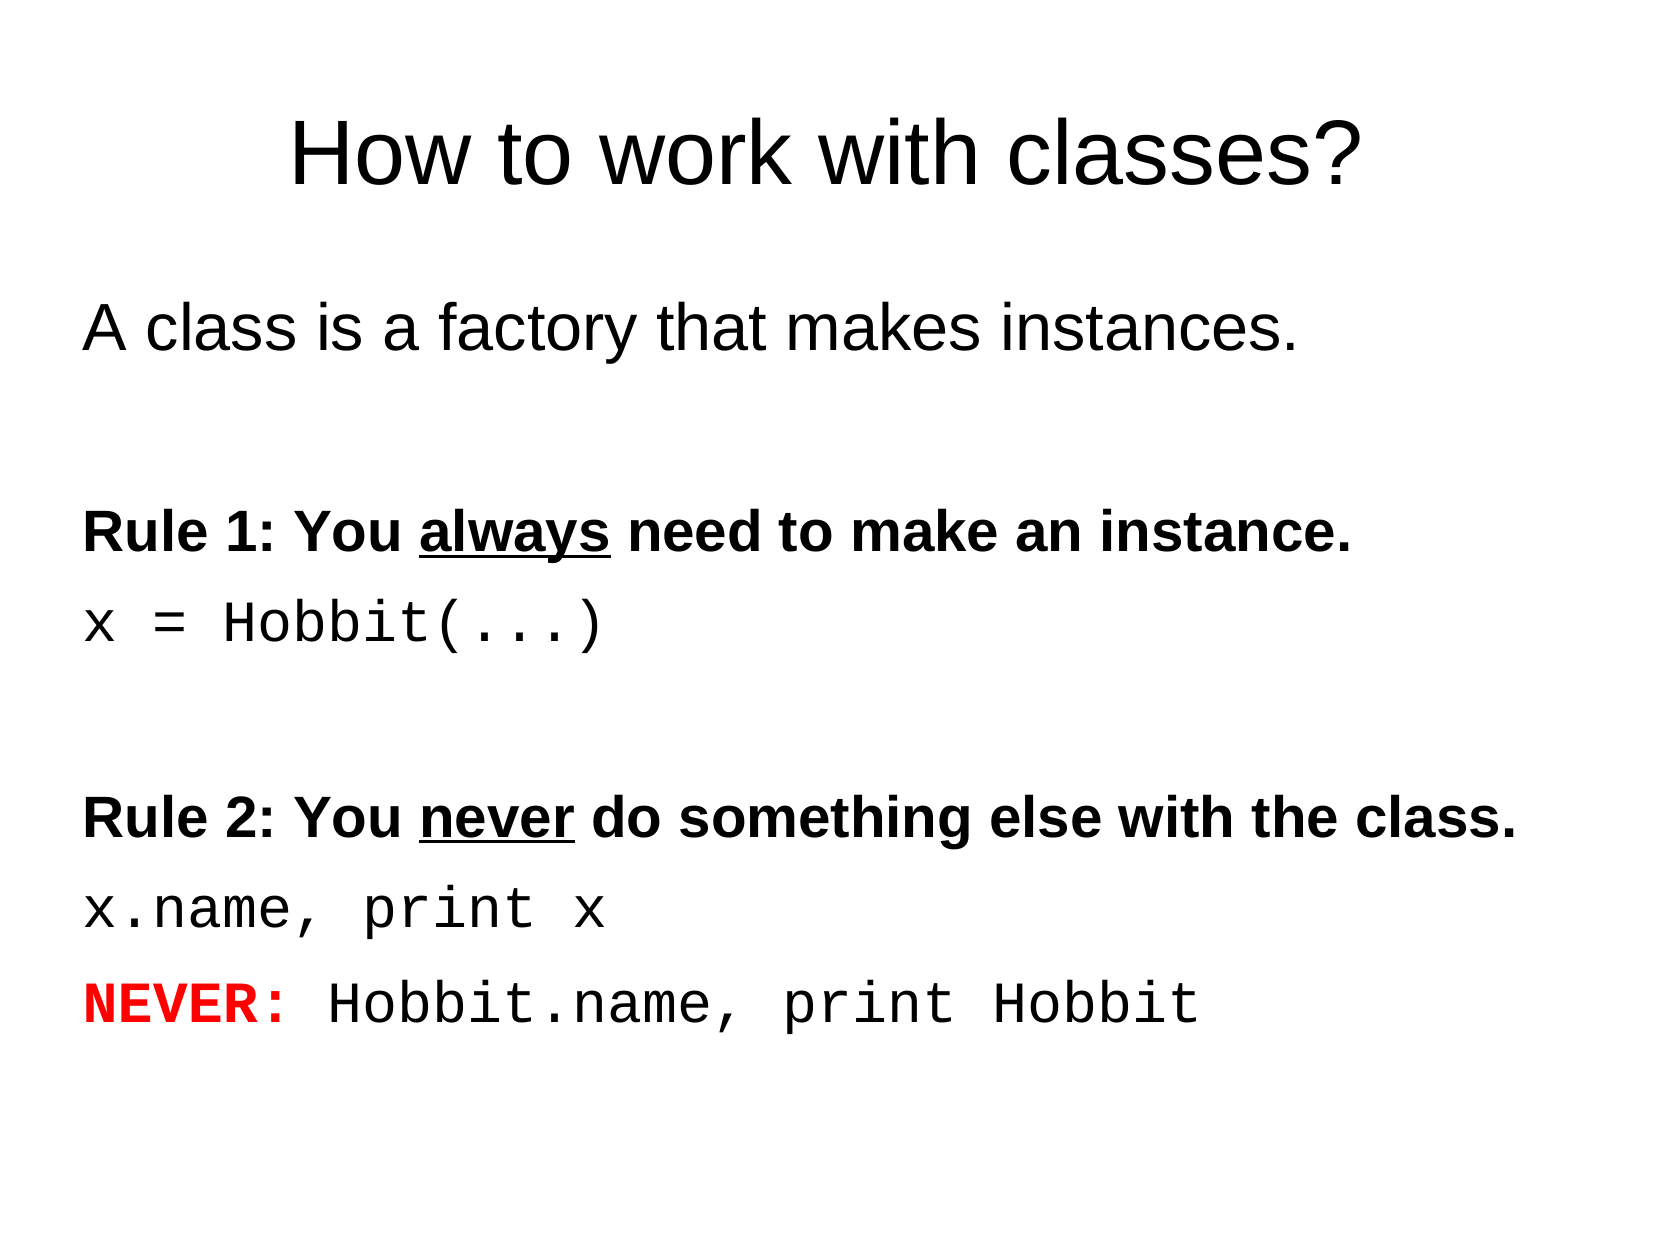

# How to work with classes?
A class is a factory that makes instances.
Rule 1: You always need to make an instance.
x = Hobbit(...)
Rule 2: You never do something else with the class.
x.name, print x
NEVER: Hobbit.name, print Hobbit